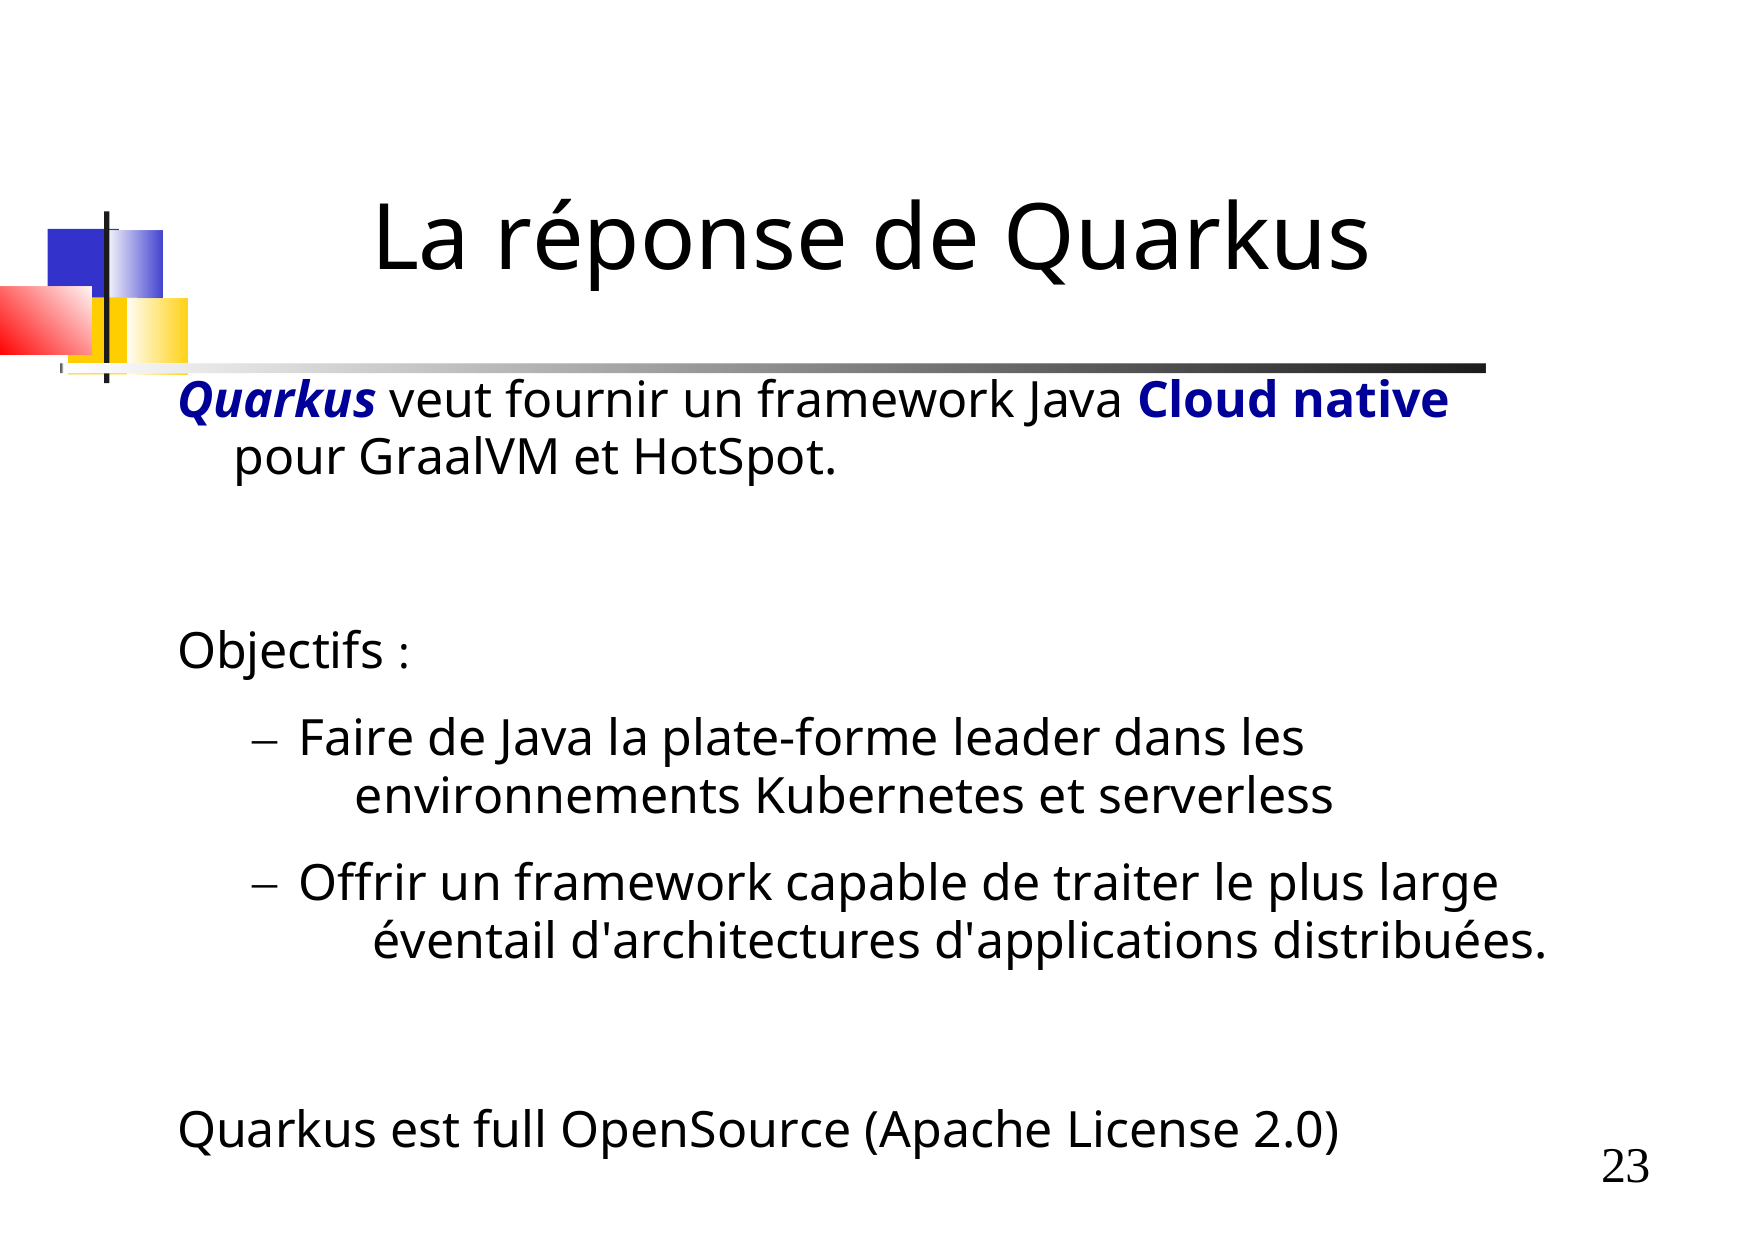

# La réponse de Quarkus
Quarkus veut fournir un framework Java Cloud native pour GraalVM et HotSpot.
Objectifs :
Faire de Java la plate-forme leader dans les 	environnements Kubernetes et serverless
Offrir un framework capable de traiter le plus large 	éventail d'architectures d'applications distribuées.
Quarkus est full OpenSource (Apache License 2.0)
23